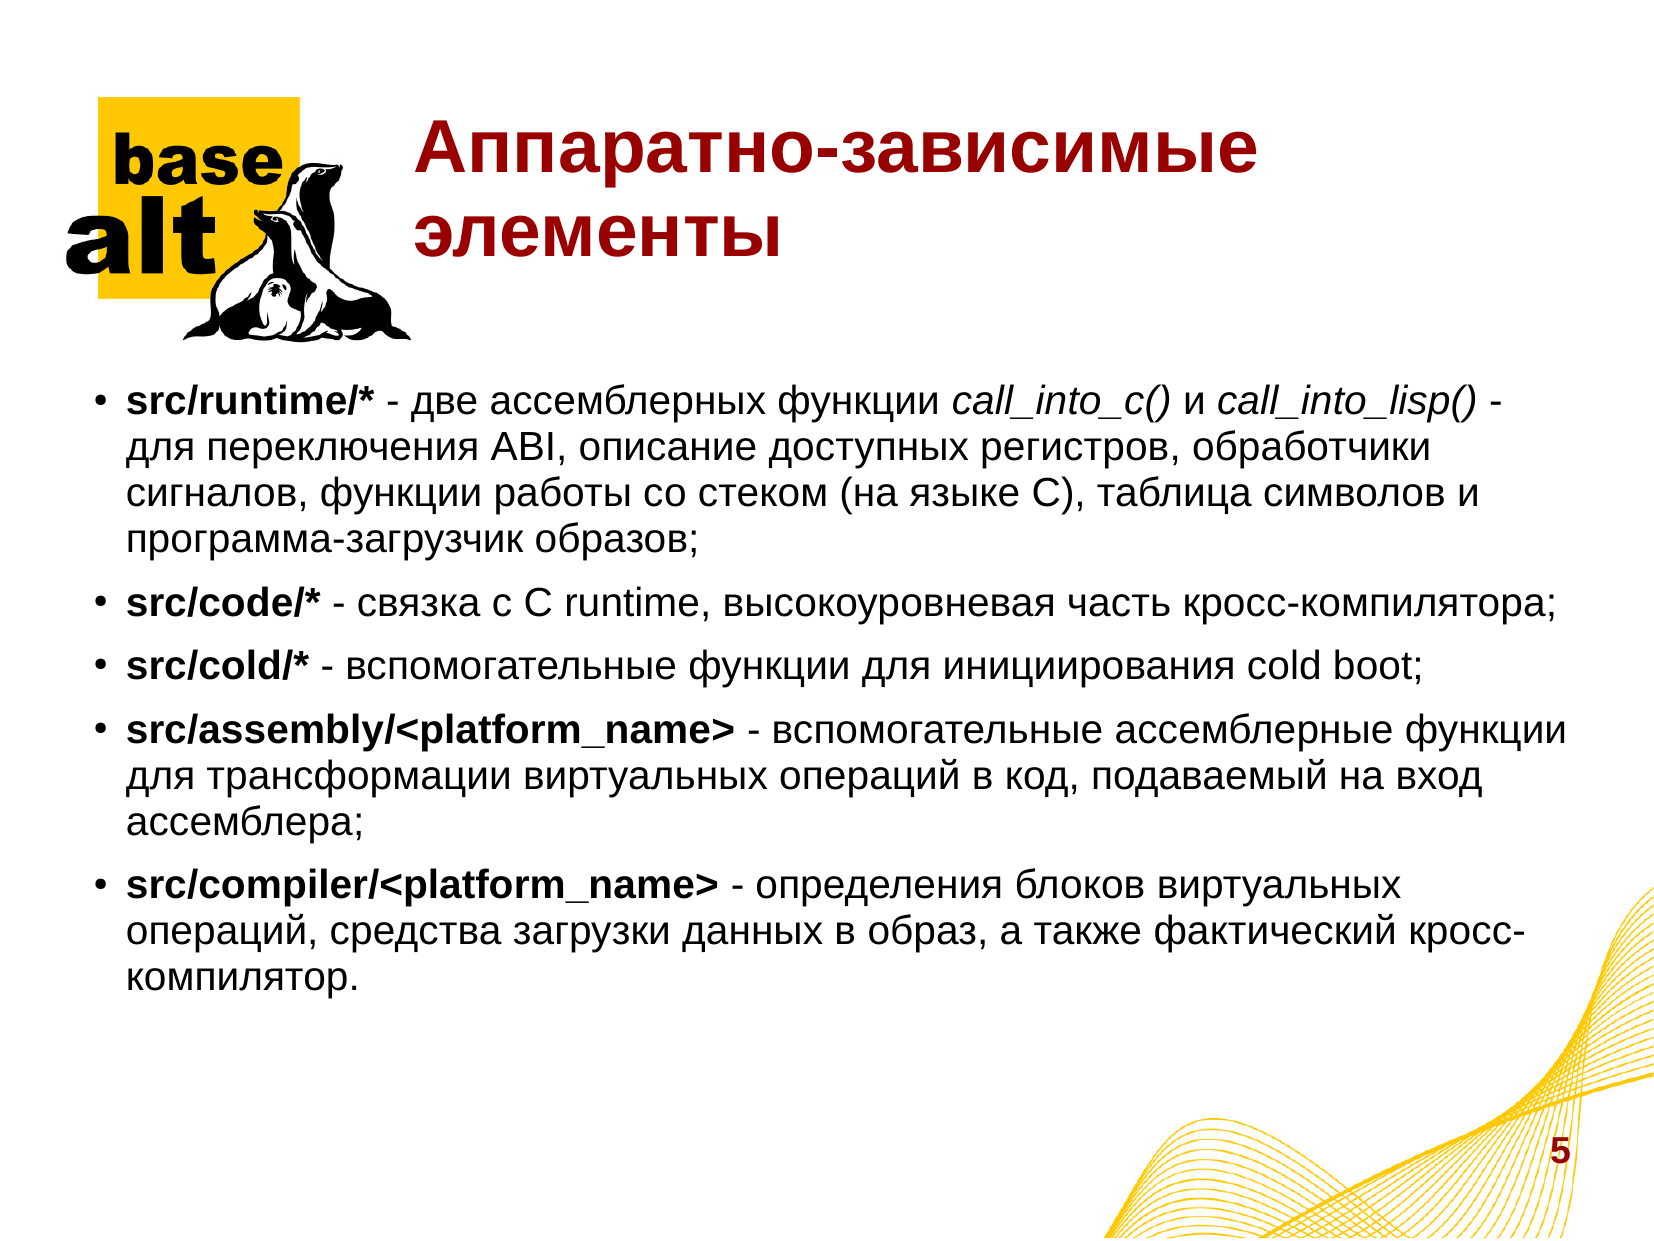

# Аппаратно-зависимые элементы
src/runtime/* - две ассемблерных функции call_into_c() и call_into_lisp() - для переключения ABI, описание доступных регистров, обработчики сигналов, функции работы со стеком (на языке C), таблица символов и программа-загрузчик образов;
src/code/* - связка с C runtime, высокоуровневая часть кросс-компилятора;
src/cold/* - вспомогательные функции для инициирования cold boot;
src/assembly/<platform_name> - вспомогательные ассемблерные функции для трансформации виртуальных операций в код, подаваемый на вход ассемблера;
src/compiler/<platform_name> - определения блоков виртуальных операций, средства загрузки данных в образ, а также фактический кросс-компилятор.
5